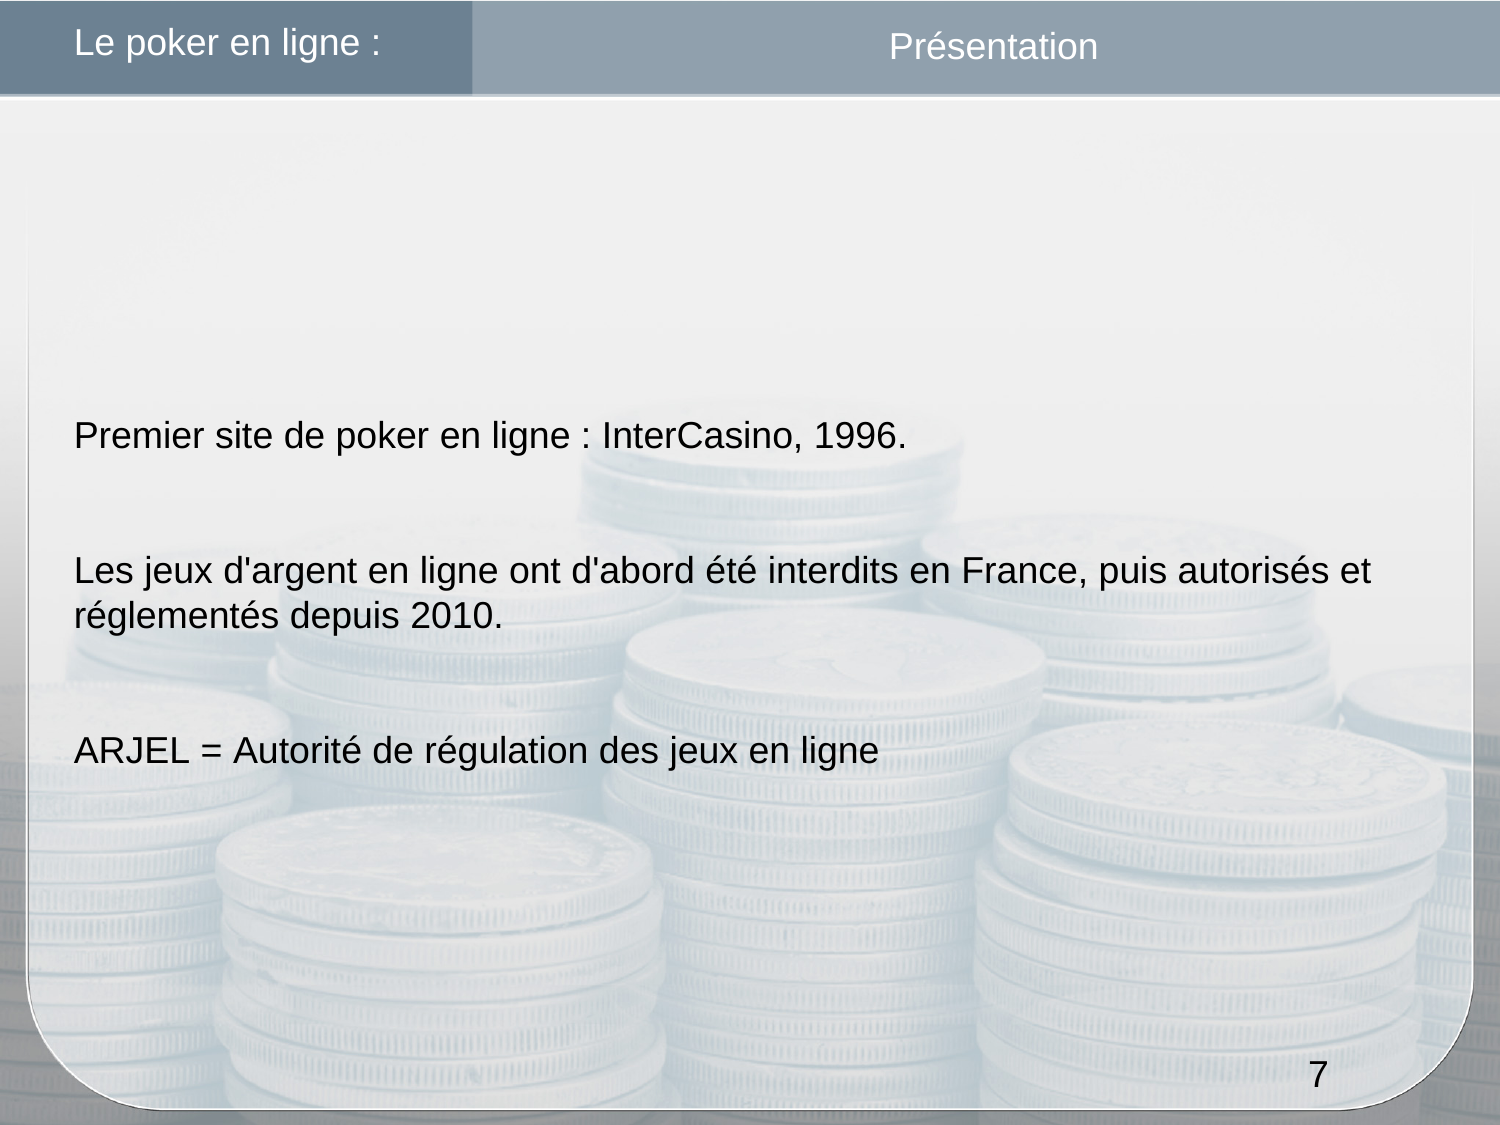

Le poker en ligne :
Présentation
Premier site de poker en ligne : InterCasino, 1996.
Les jeux d'argent en ligne ont d'abord été interdits en France, puis autorisés et réglementés depuis 2010.
ARJEL = Autorité de régulation des jeux en ligne
7